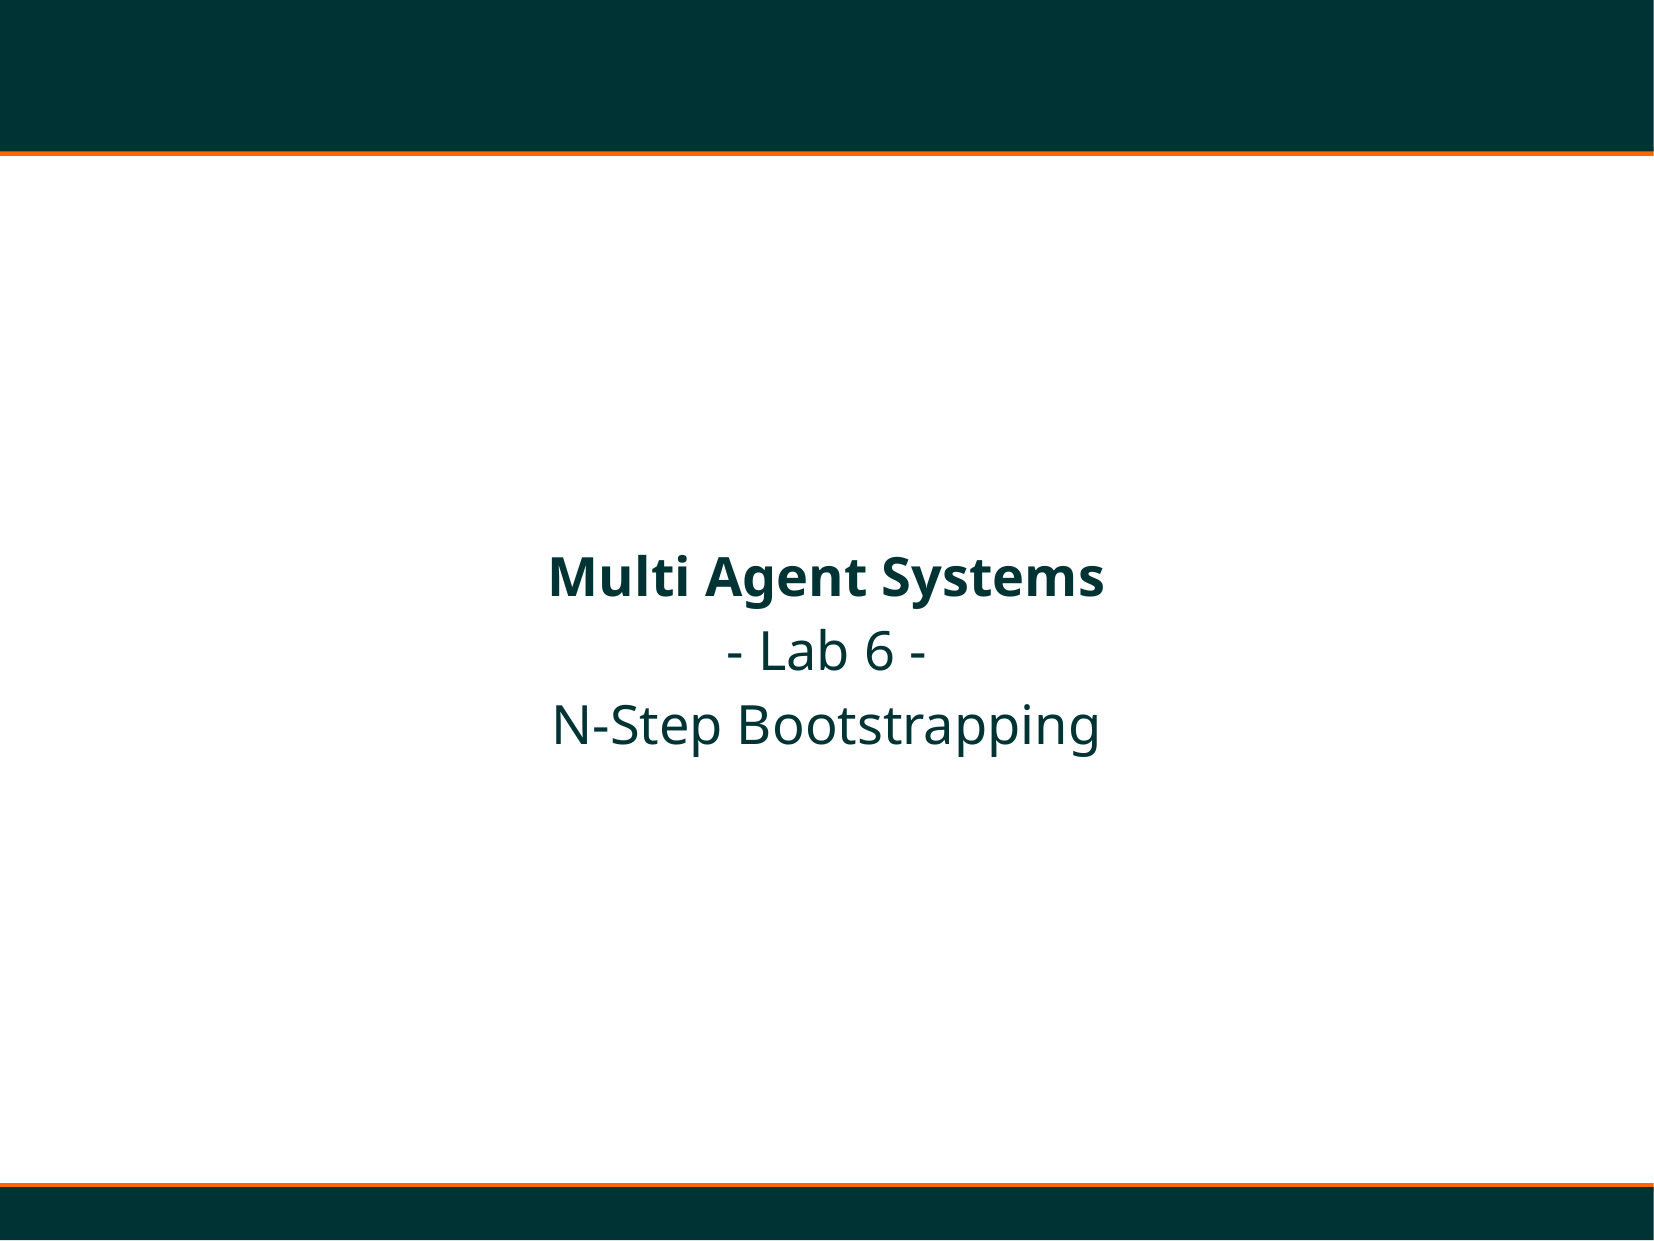

# Multi Agent Systems
- Lab 6 -
N-Step Bootstrapping